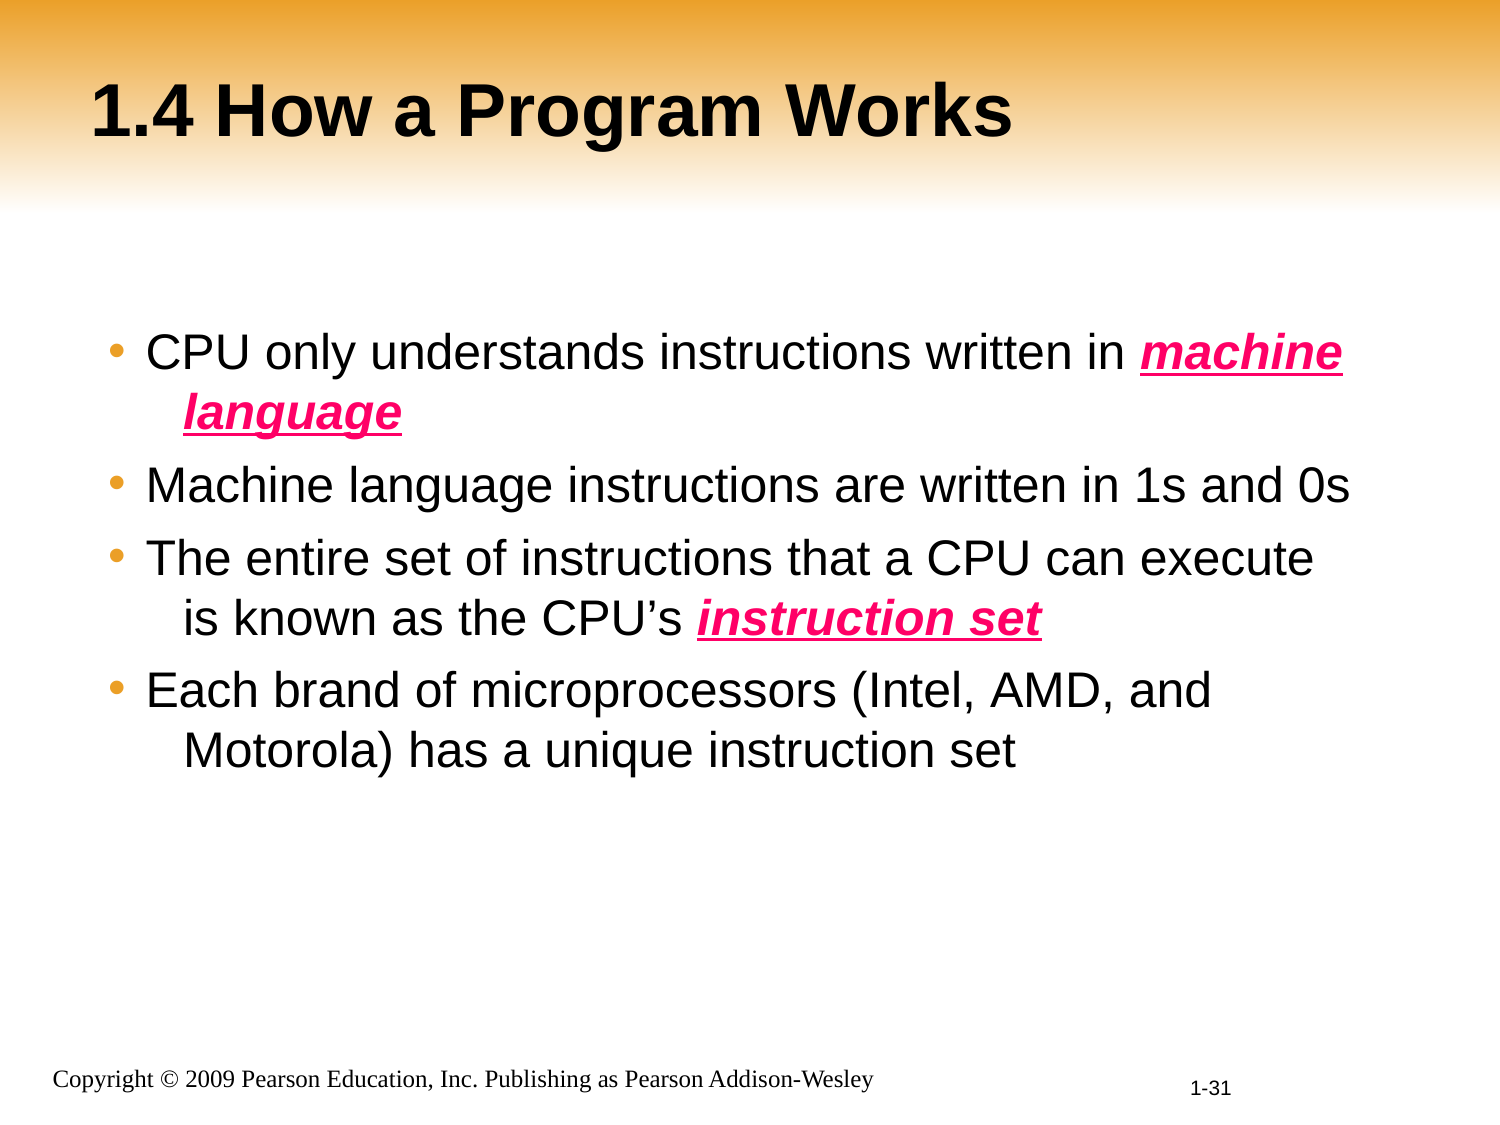

# 1.4 How a Program Works
CPU only understands instructions written in machine language
Machine language instructions are written in 1s and 0s
The entire set of instructions that a CPU can execute is known as the CPU’s instruction set
Each brand of microprocessors (Intel, AMD, and Motorola) has a unique instruction set